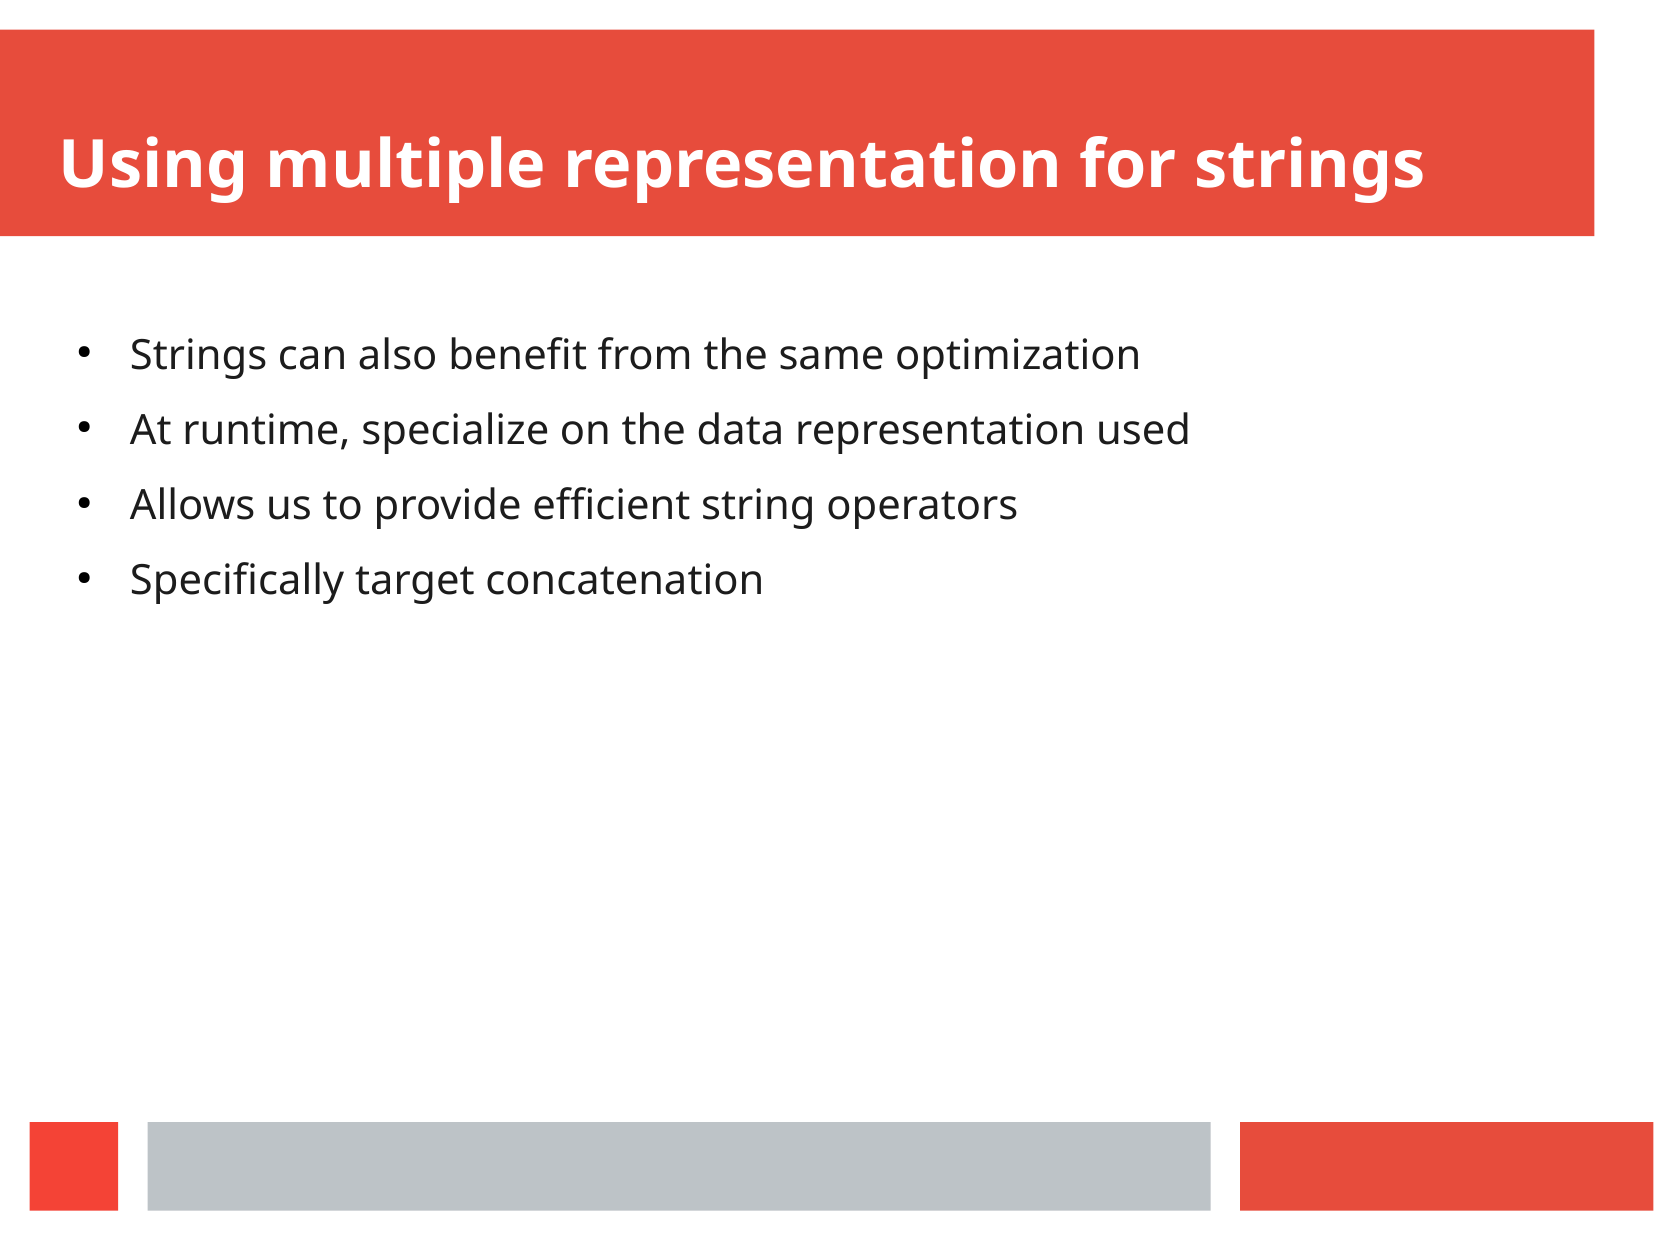

# Using multiple representation for strings
Strings can also benefit from the same optimization
At runtime, specialize on the data representation used
Allows us to provide efficient string operators
Specifically target concatenation